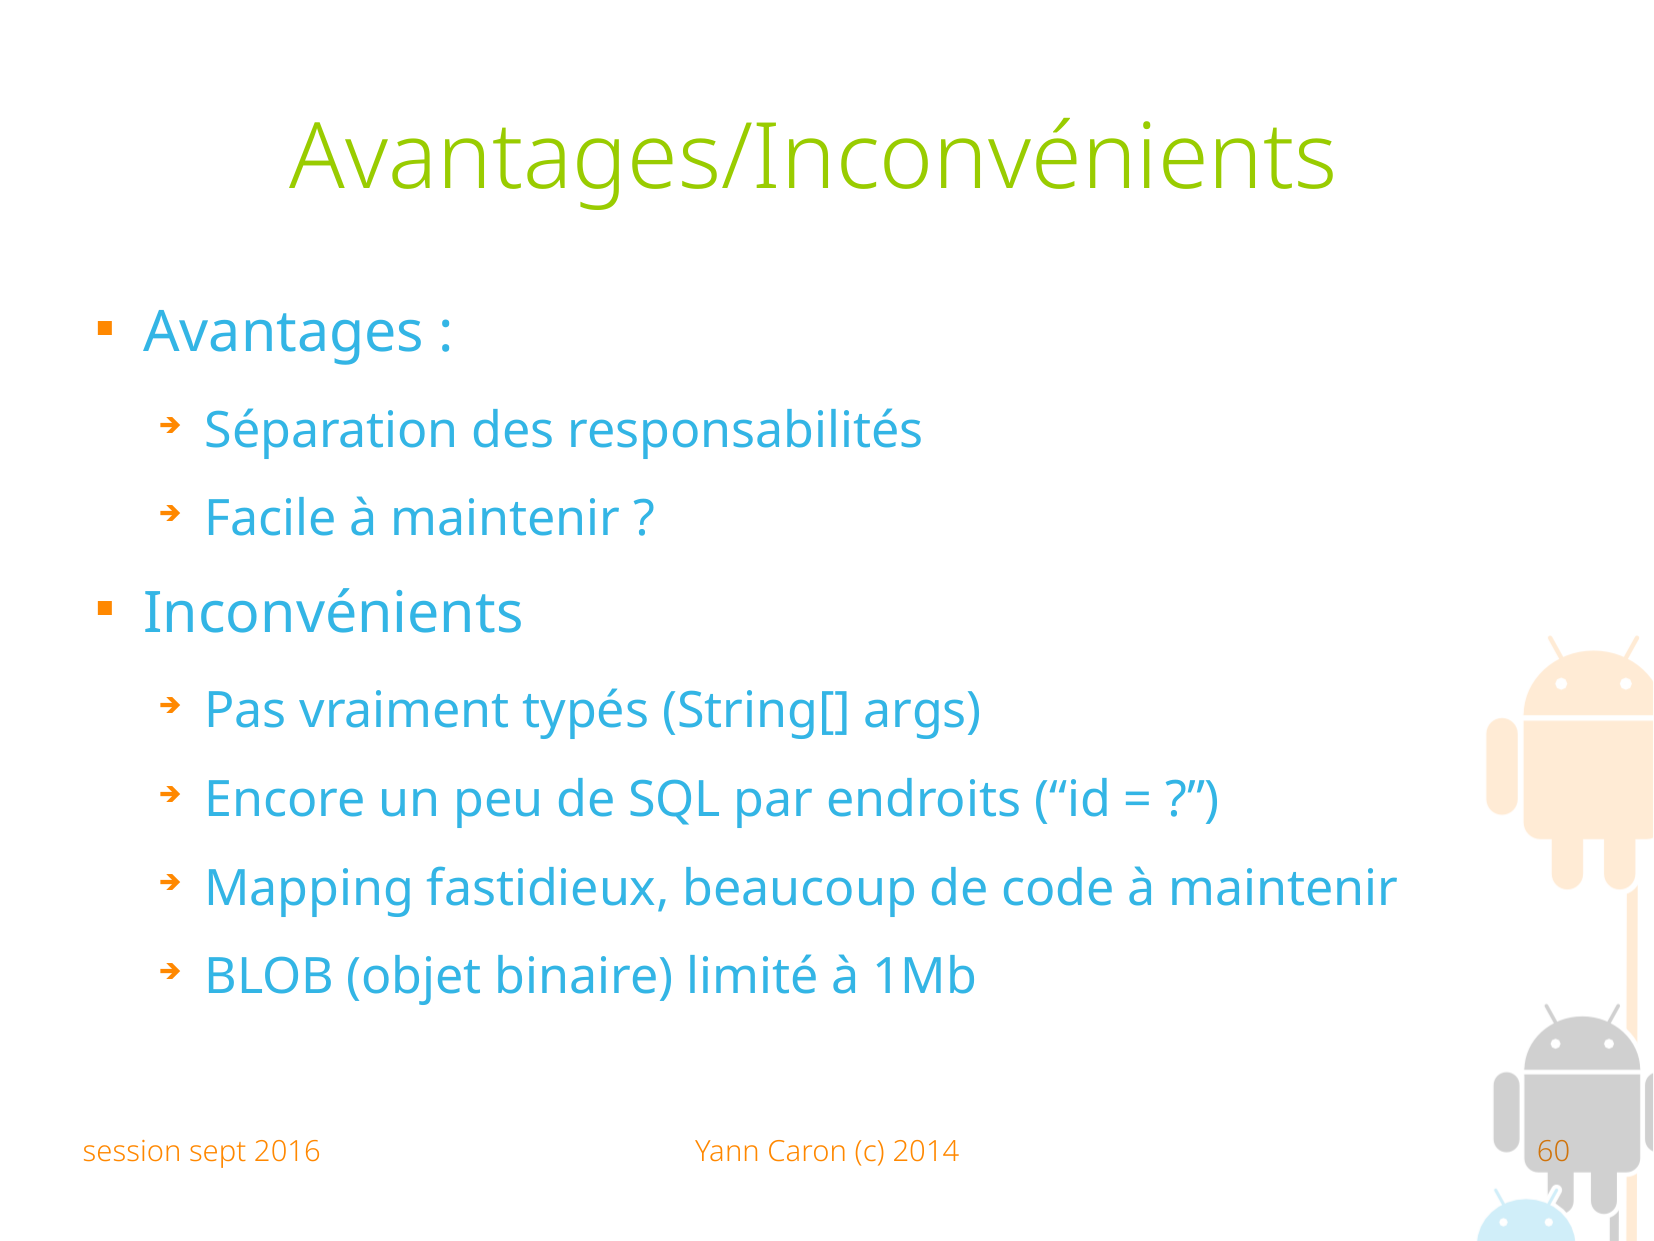

# Avantages/Inconvénients
Avantages :
Séparation des responsabilités
Facile à maintenir ?
Inconvénients
Pas vraiment typés (String[] args)
Encore un peu de SQL par endroits (“id = ?”)
Mapping fastidieux, beaucoup de code à maintenir
BLOB (objet binaire) limité à 1Mb
session sept 2016
Yann Caron (c) 2014
60